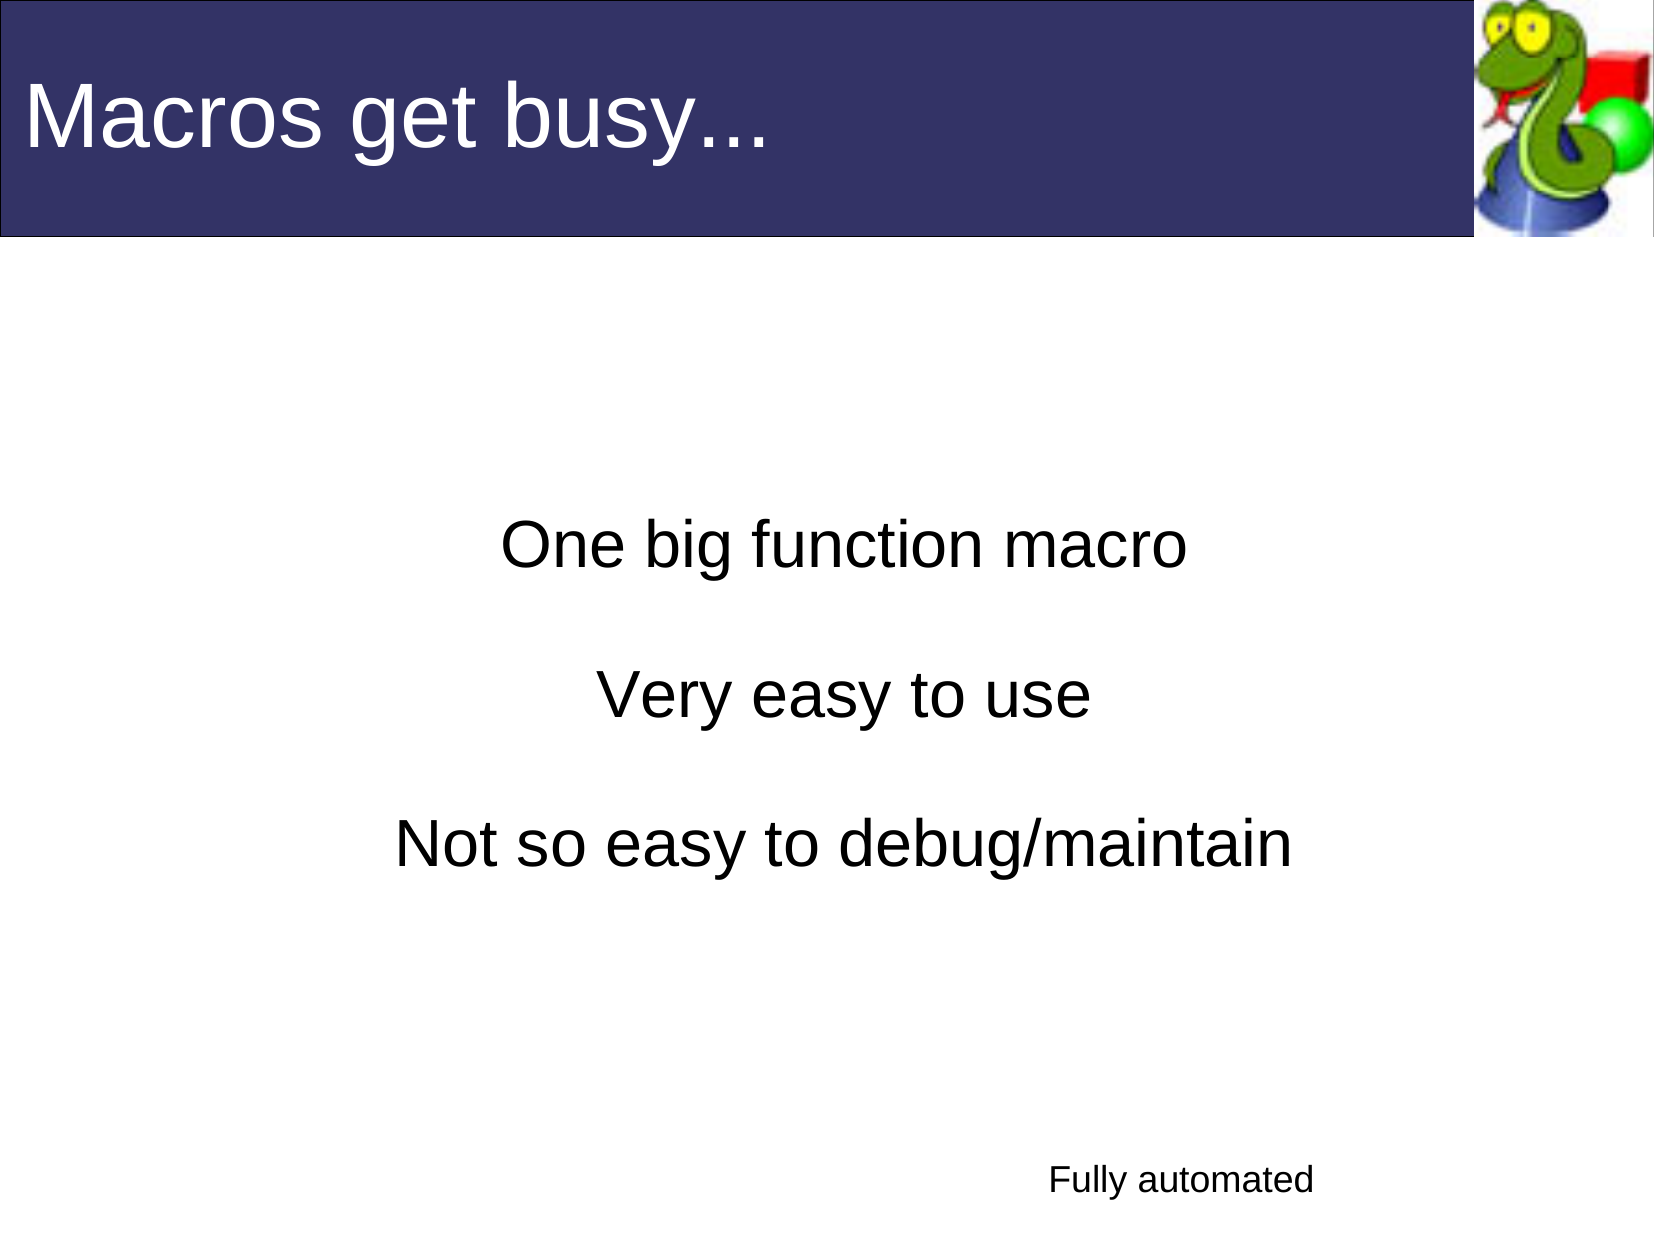

# Macros get busy...
One big function macro
Very easy to use
Not so easy to debug/maintain
Fully automated